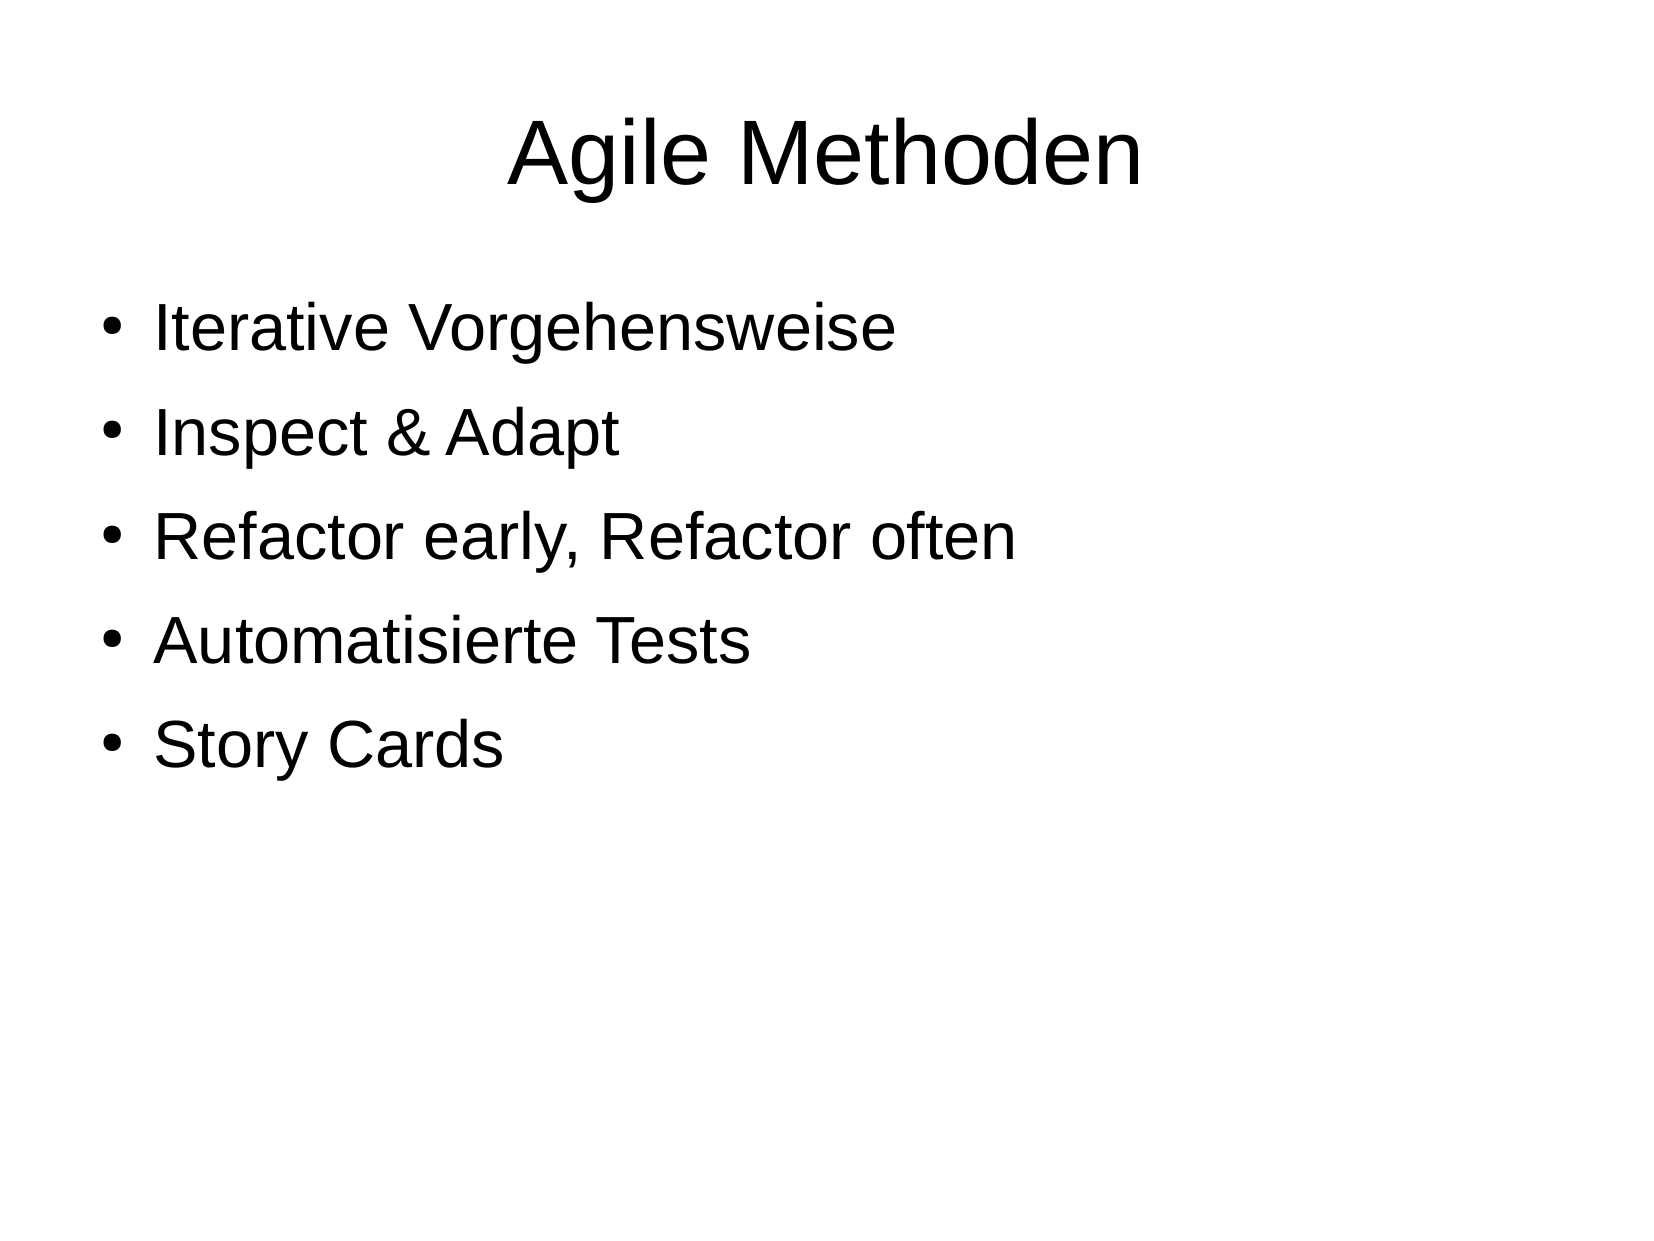

# Agile Methoden
Iterative Vorgehensweise
Inspect & Adapt
Refactor early, Refactor often
Automatisierte Tests
Story Cards